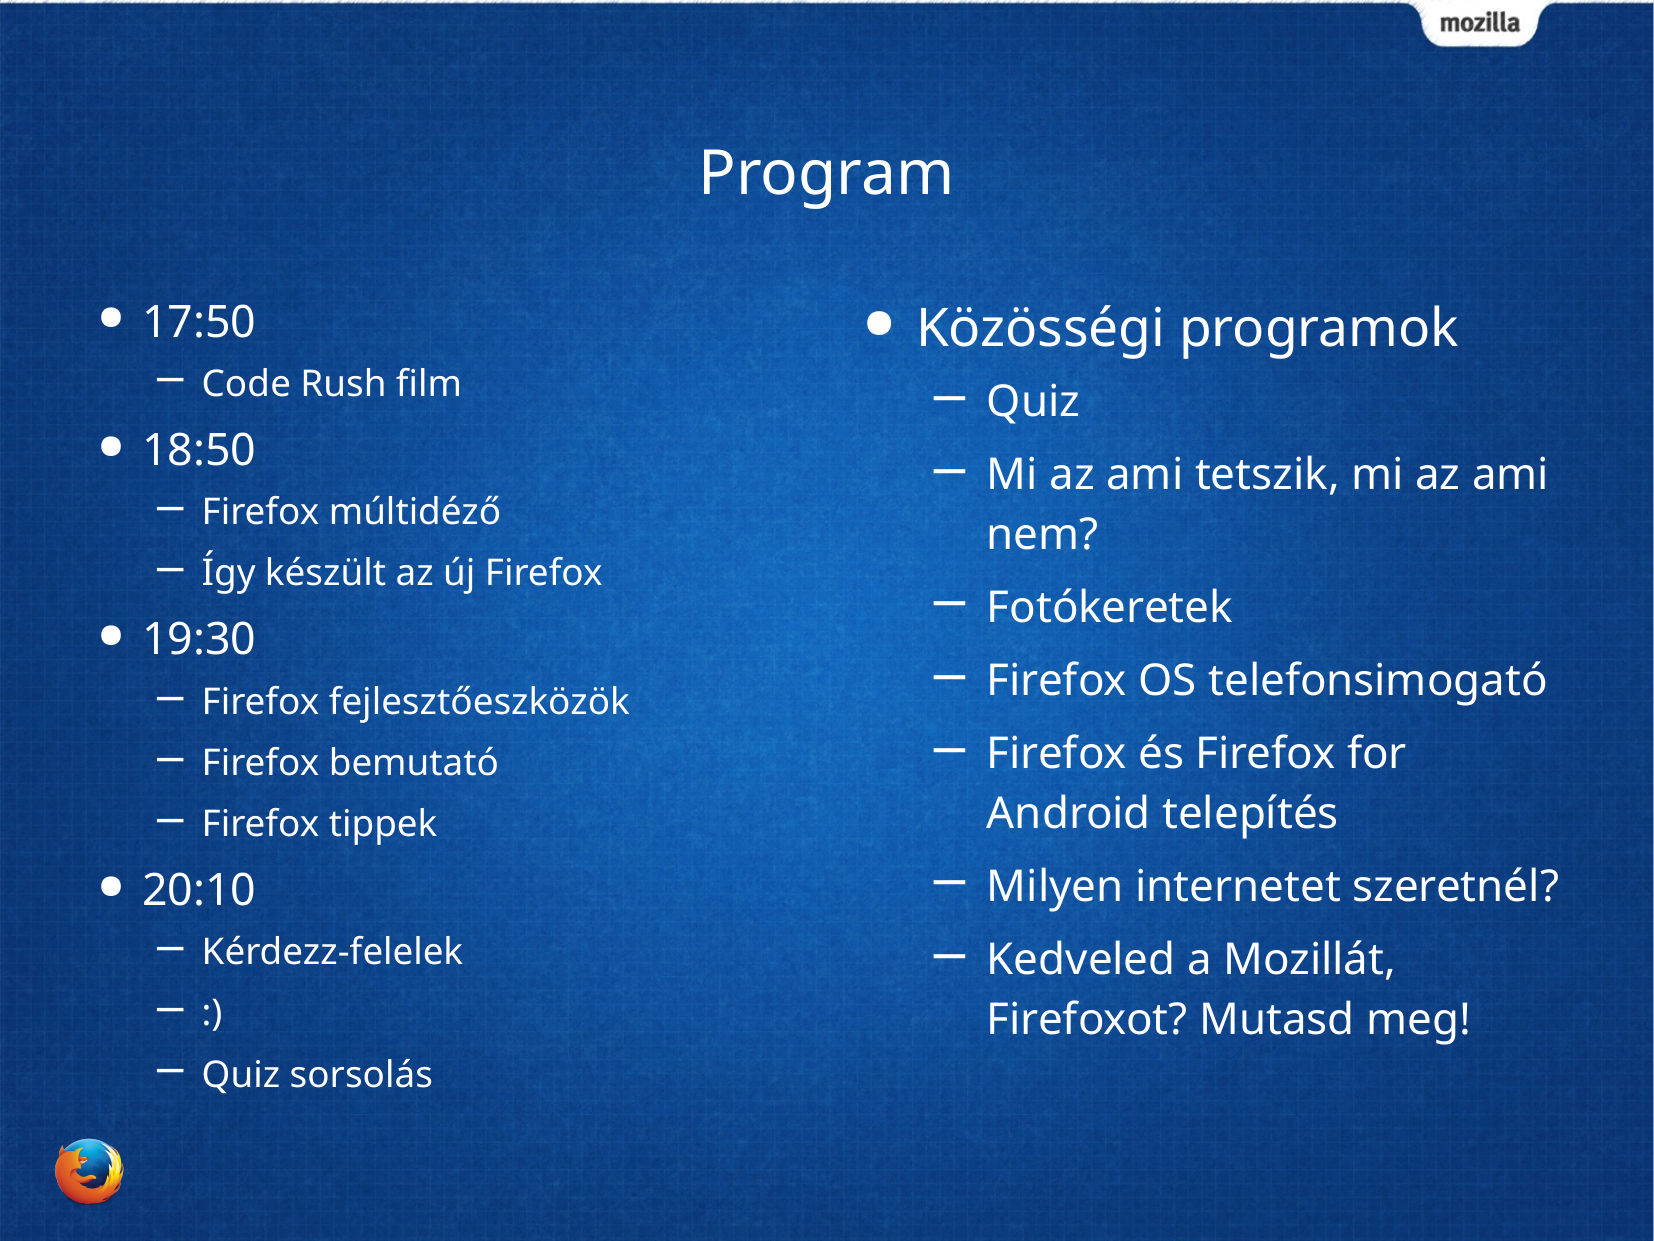

# Program
17:50
Code Rush film
18:50
Firefox múltidéző
Így készült az új Firefox
19:30
Firefox fejlesztőeszközök
Firefox bemutató
Firefox tippek
20:10
Kérdezz-felelek
:)
Quiz sorsolás
Közösségi programok
Quiz
Mi az ami tetszik, mi az ami nem?
Fotókeretek
Firefox OS telefonsimogató
Firefox és Firefox for Android telepítés
Milyen internetet szeretnél?
Kedveled a Mozillát, Firefoxot? Mutasd meg!